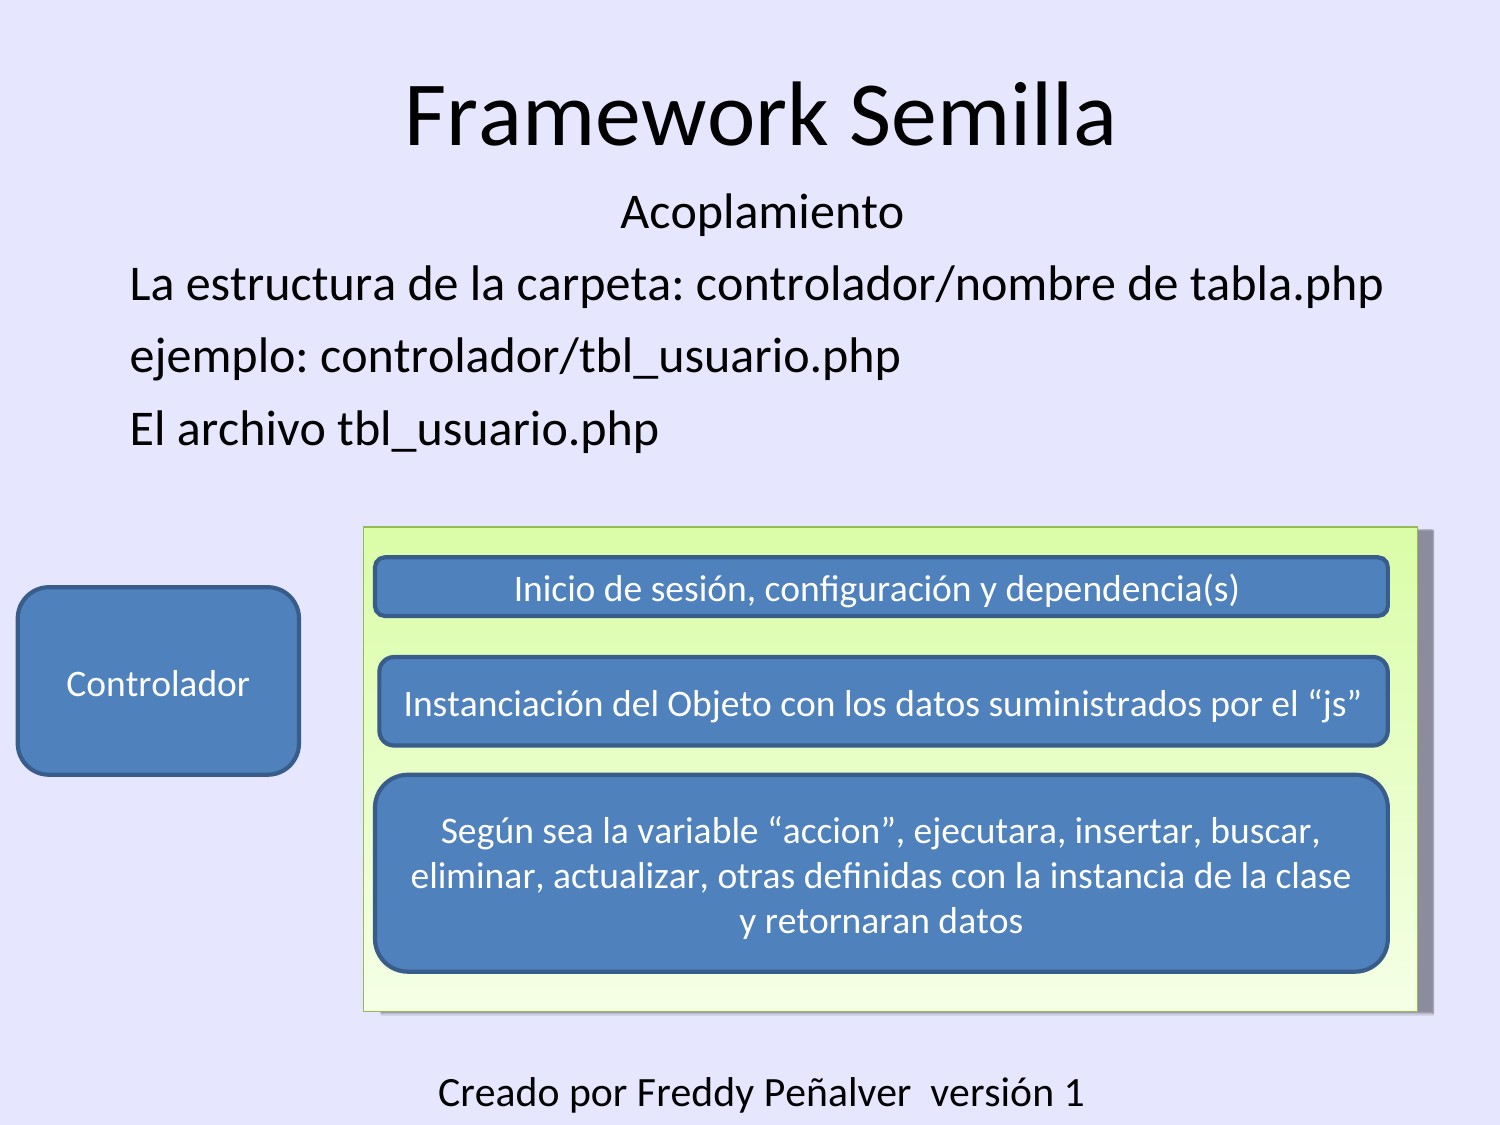

Framework Semilla
Acoplamiento
La estructura de la carpeta: controlador/nombre de tabla.php
ejemplo: controlador/tbl_usuario.php
El archivo tbl_usuario.php
Inicio de sesión, configuración y dependencia(s)
Controlador
Instanciación del Objeto con los datos suministrados por el “js”
Según sea la variable “accion”, ejecutara, insertar, buscar, eliminar, actualizar, otras definidas con la instancia de la clase y retornaran datos
Creado por Freddy Peñalver versión 1